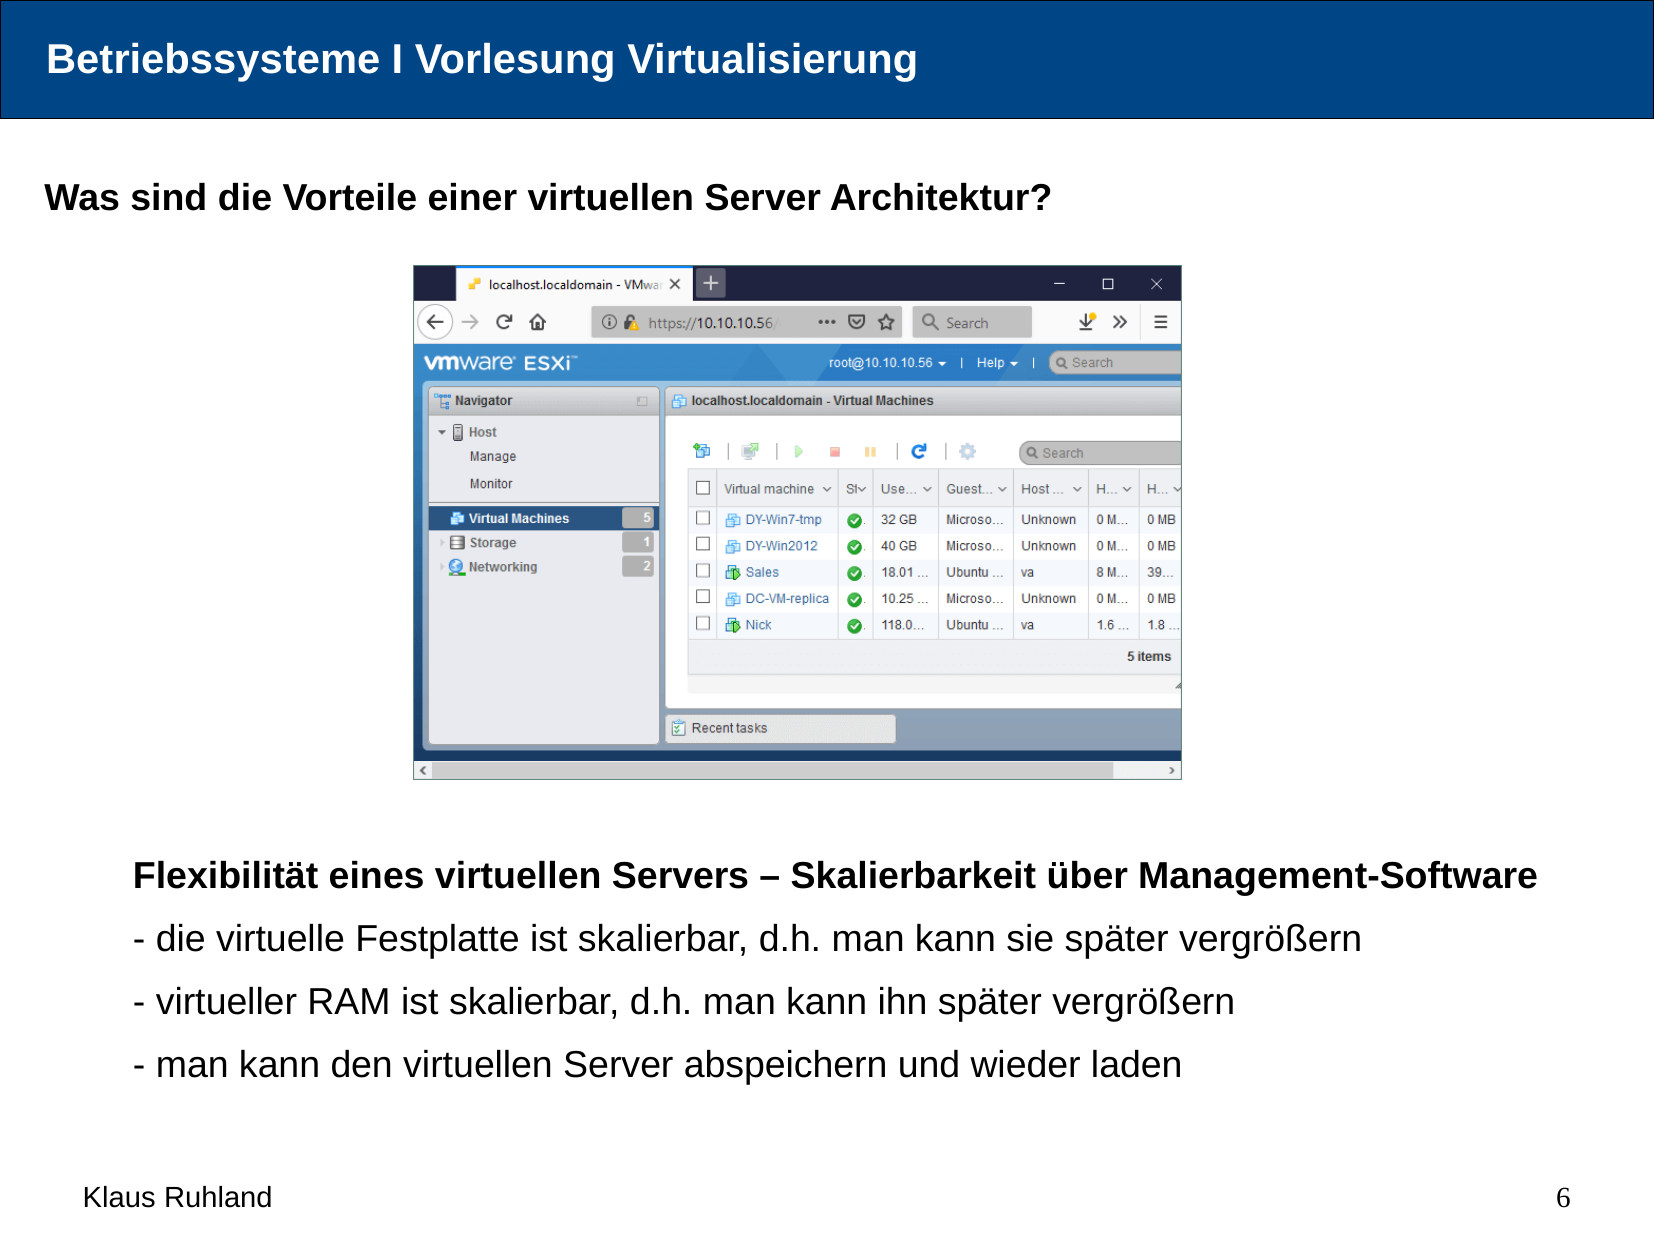

Was sind die Vorteile einer virtuellen Server Architektur?
Flexibilität eines virtuellen Servers – Skalierbarkeit über Management-Software
- die virtuelle Festplatte ist skalierbar, d.h. man kann sie später vergrößern
- virtueller RAM ist skalierbar, d.h. man kann ihn später vergrößern
- man kann den virtuellen Server abspeichern und wieder laden
6